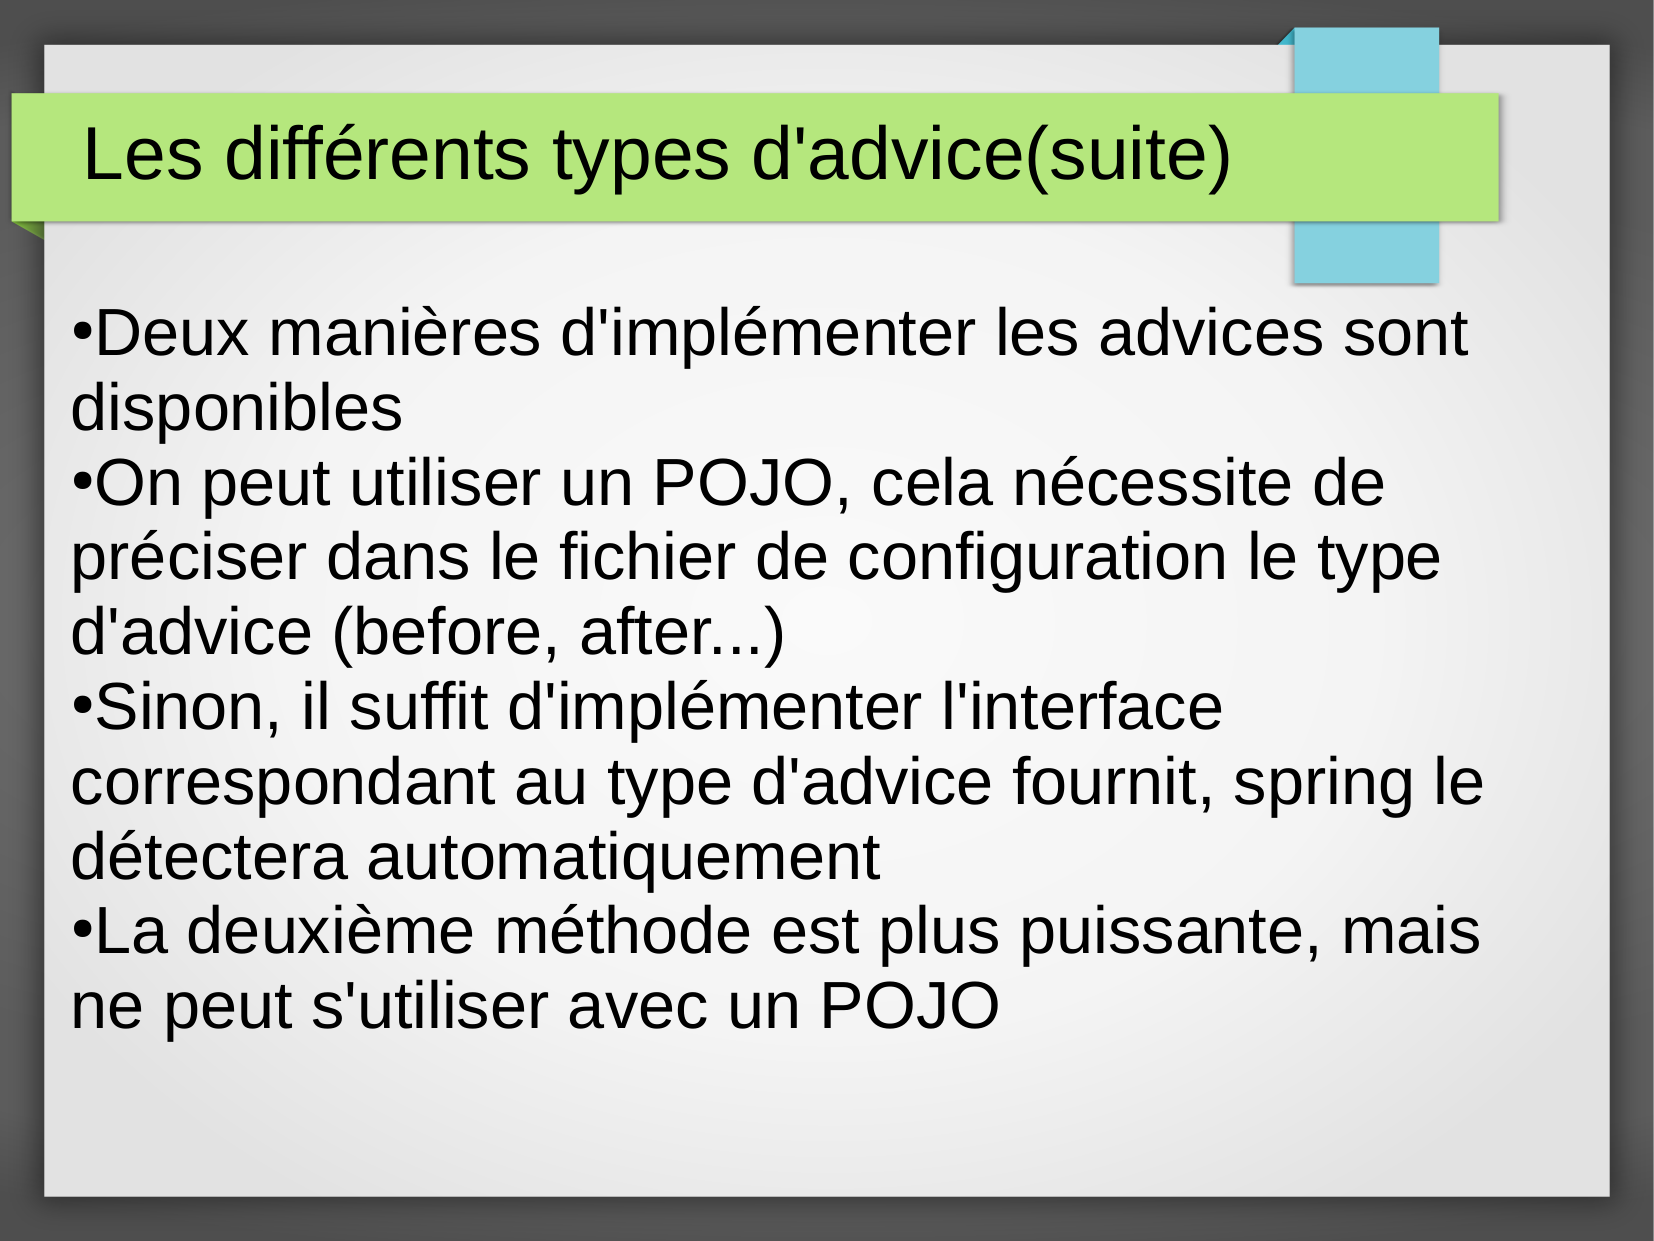

# Les différents types d'advice(suite)
Deux manières d'implémenter les advices sont disponibles
On peut utiliser un POJO, cela nécessite de préciser dans le fichier de configuration le type d'advice (before, after...)
Sinon, il suffit d'implémenter l'interface correspondant au type d'advice fournit, spring le détectera automatiquement
La deuxième méthode est plus puissante, mais ne peut s'utiliser avec un POJO